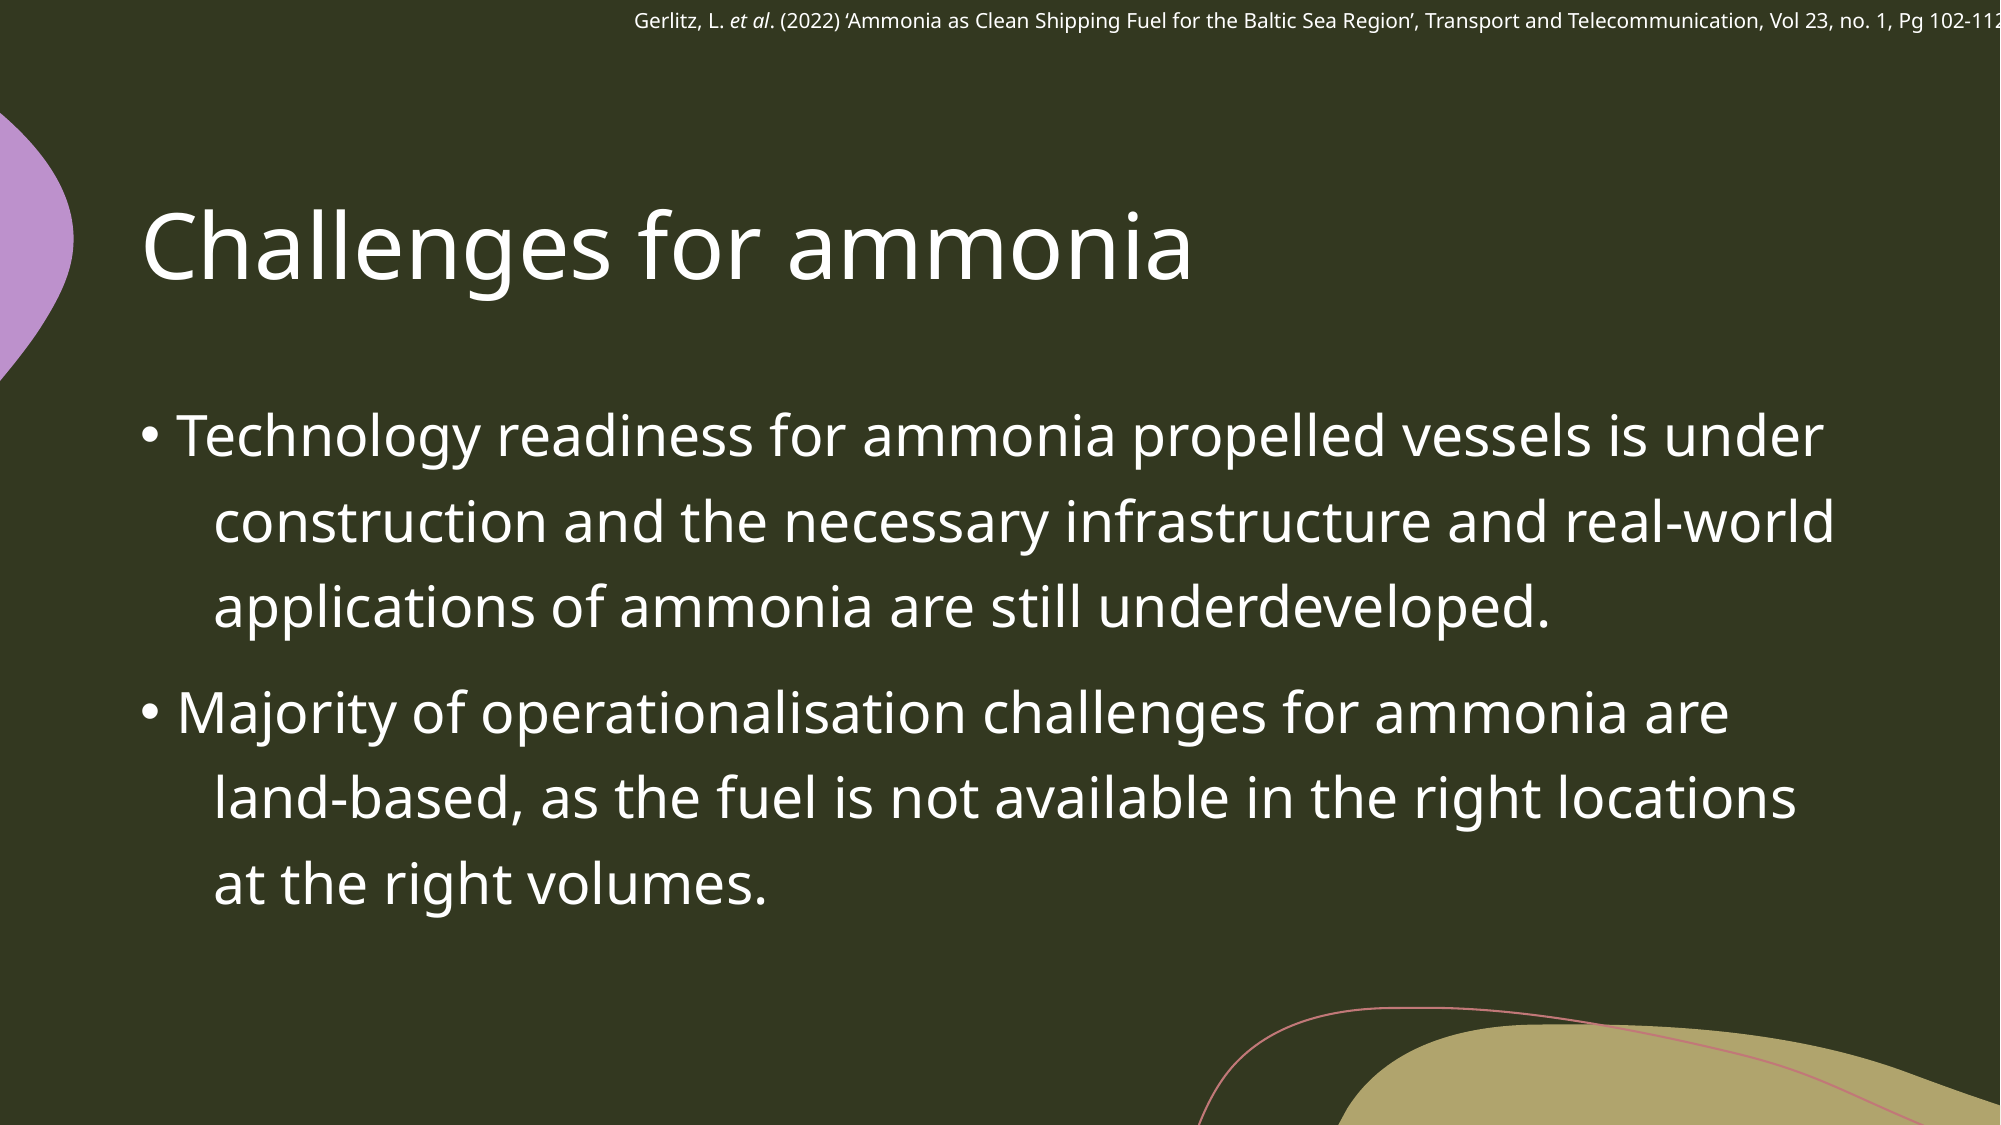

Gerlitz, L. et al. (2022) ‘Ammonia as Clean Shipping Fuel for the Baltic Sea Region’, Transport and Telecommunication, Vol 23, no. 1, Pg 102-112
# Challenges for ammonia
Technology readiness for ammonia propelled vessels is under construction and the necessary infrastructure and real-world applications of ammonia are still underdeveloped.
Majority of operationalisation challenges for ammonia are land-based, as the fuel is not available in the right locations at the right volumes.